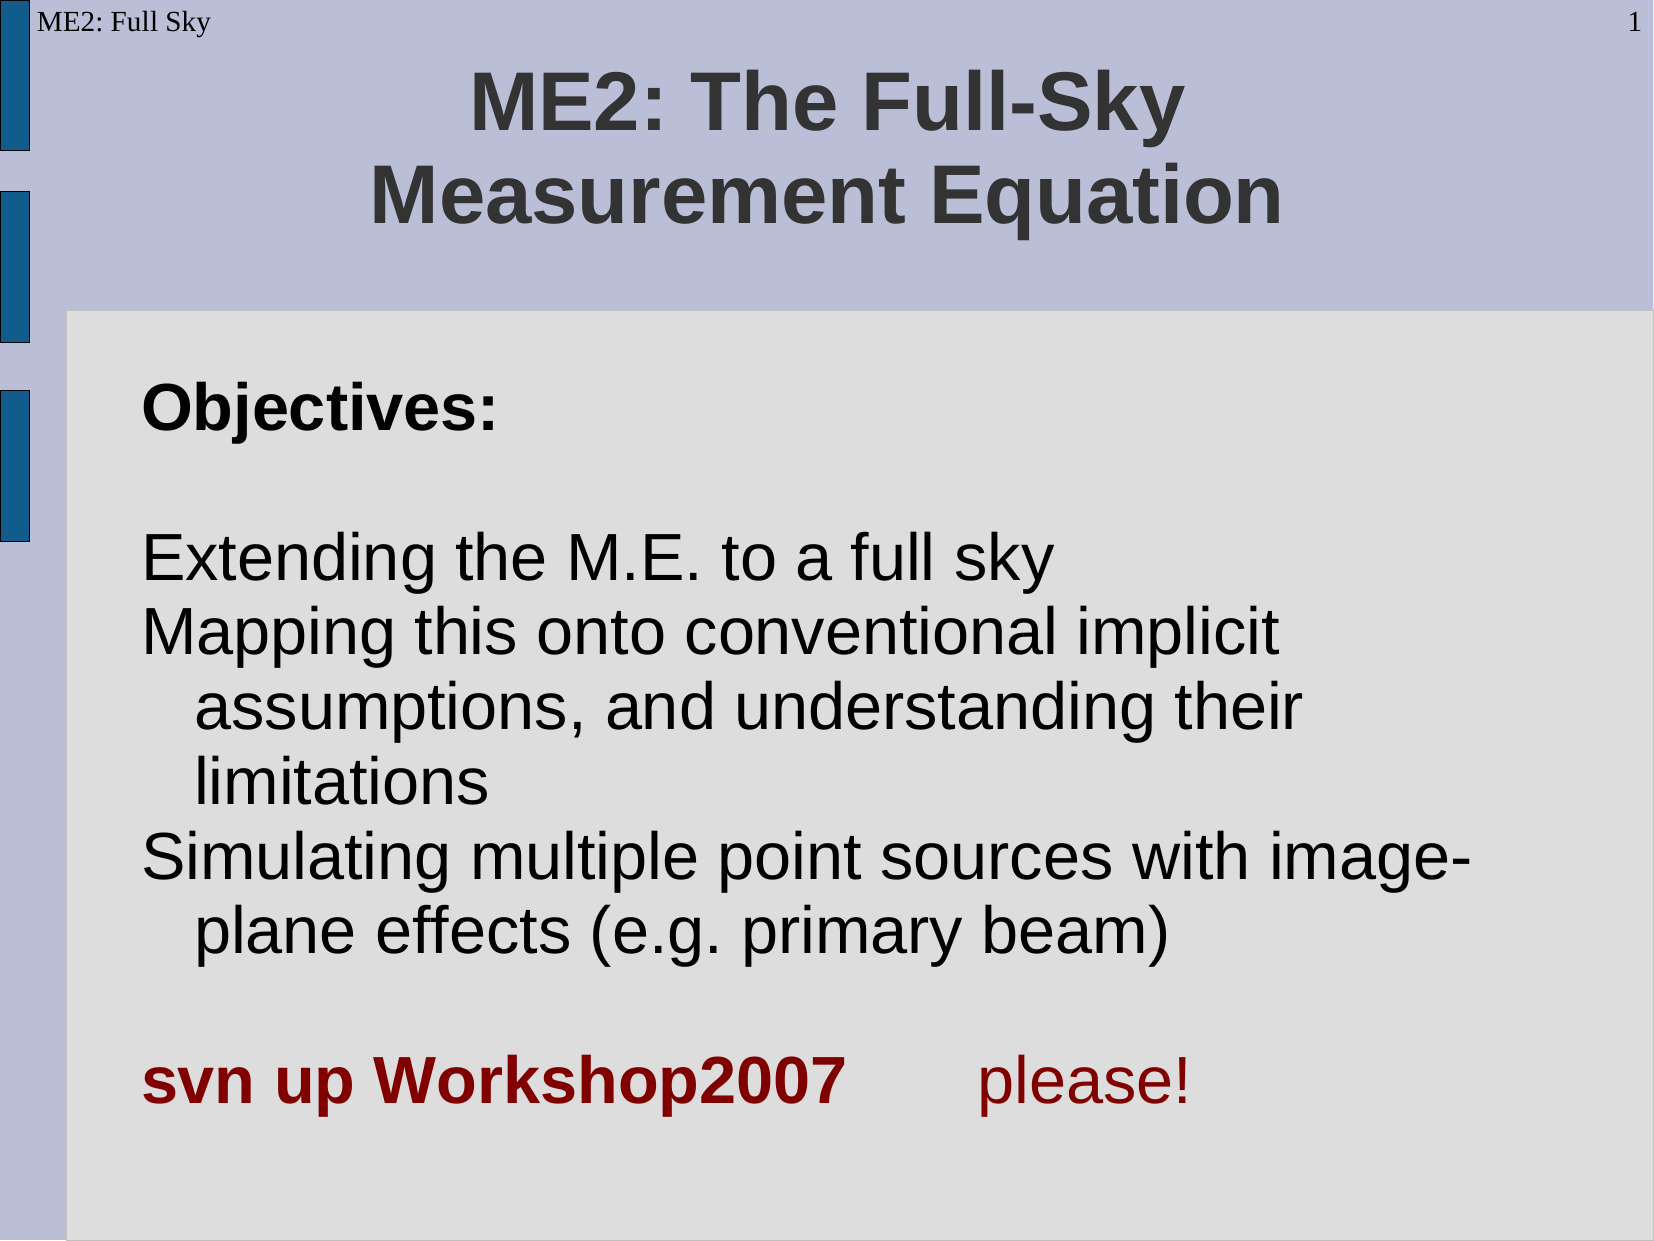

ME2: Full Sky
1
# ME2: The Full-Sky Measurement Equation
Objectives:
Extending the M.E. to a full sky
Mapping this onto conventional implicit assumptions, and understanding their limitations
Simulating multiple point sources with image-plane effects (e.g. primary beam)
svn up Workshop2007 please!